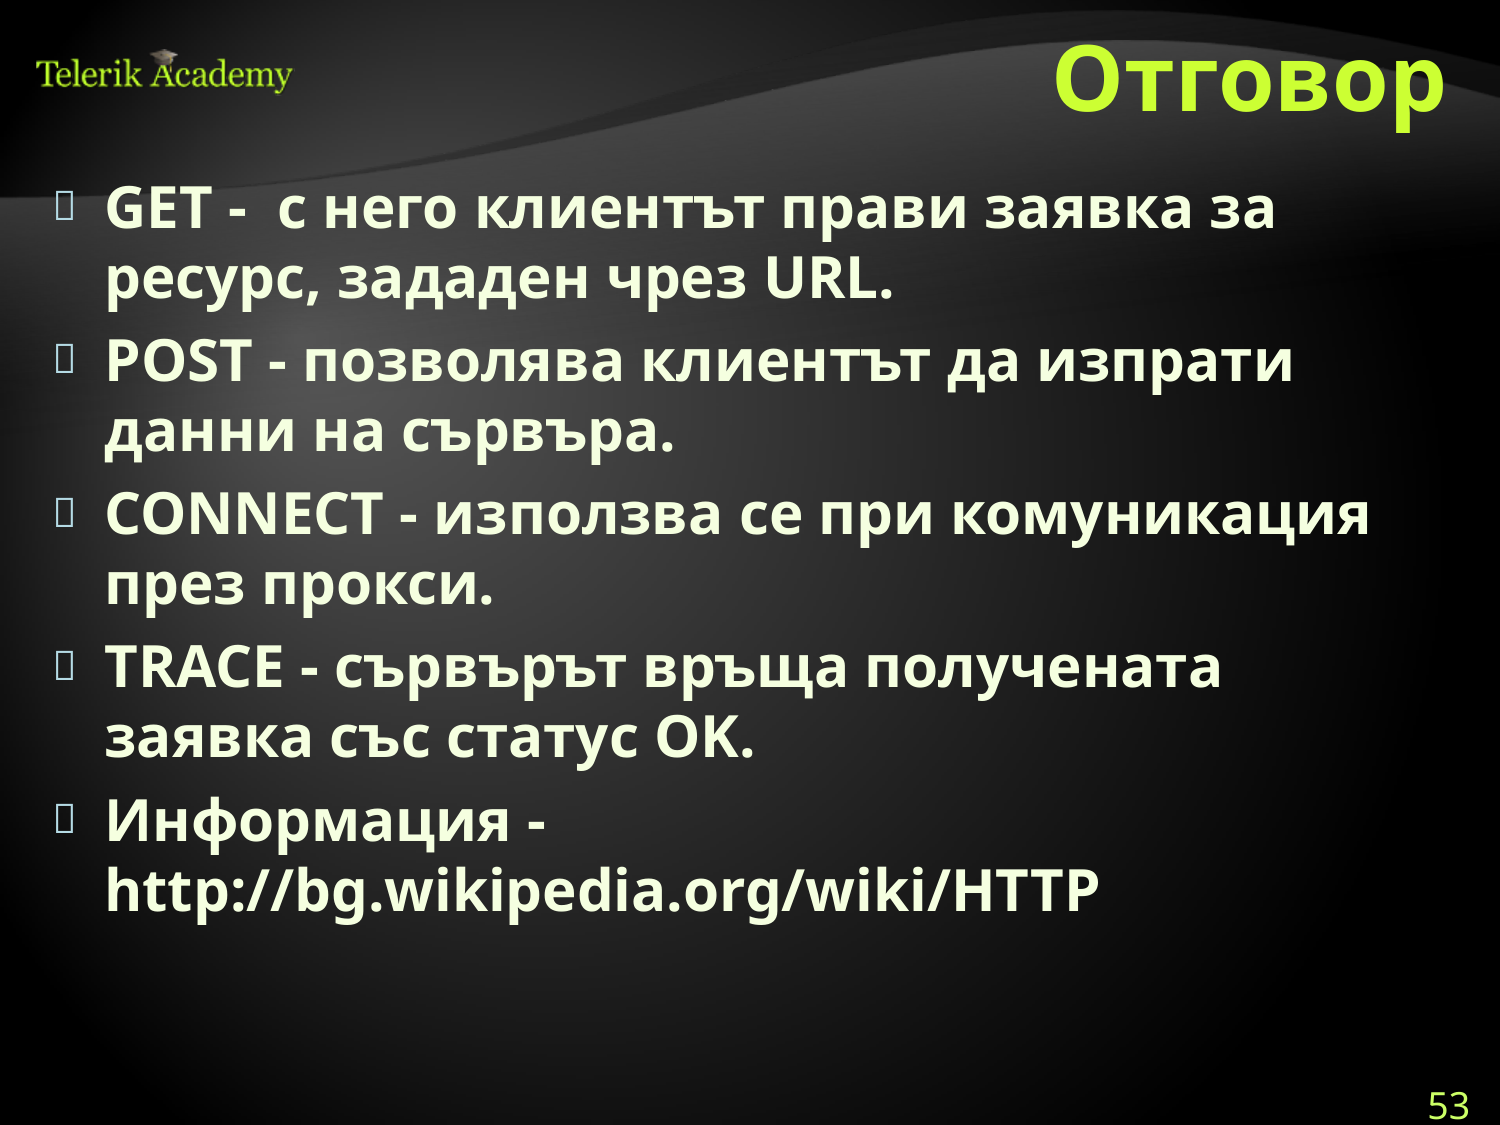

# Отговор
GET - с него клиентът прави заявка за ресурс, зададен чрез URL.
POST - позволява клиентът да изпрати данни на сървъра.
CONNECT - използва се при комуникация през прокси.
TRACE - сървърът връща получената заявка със статус OK.
Информация - http://bg.wikipedia.org/wiki/HTTP